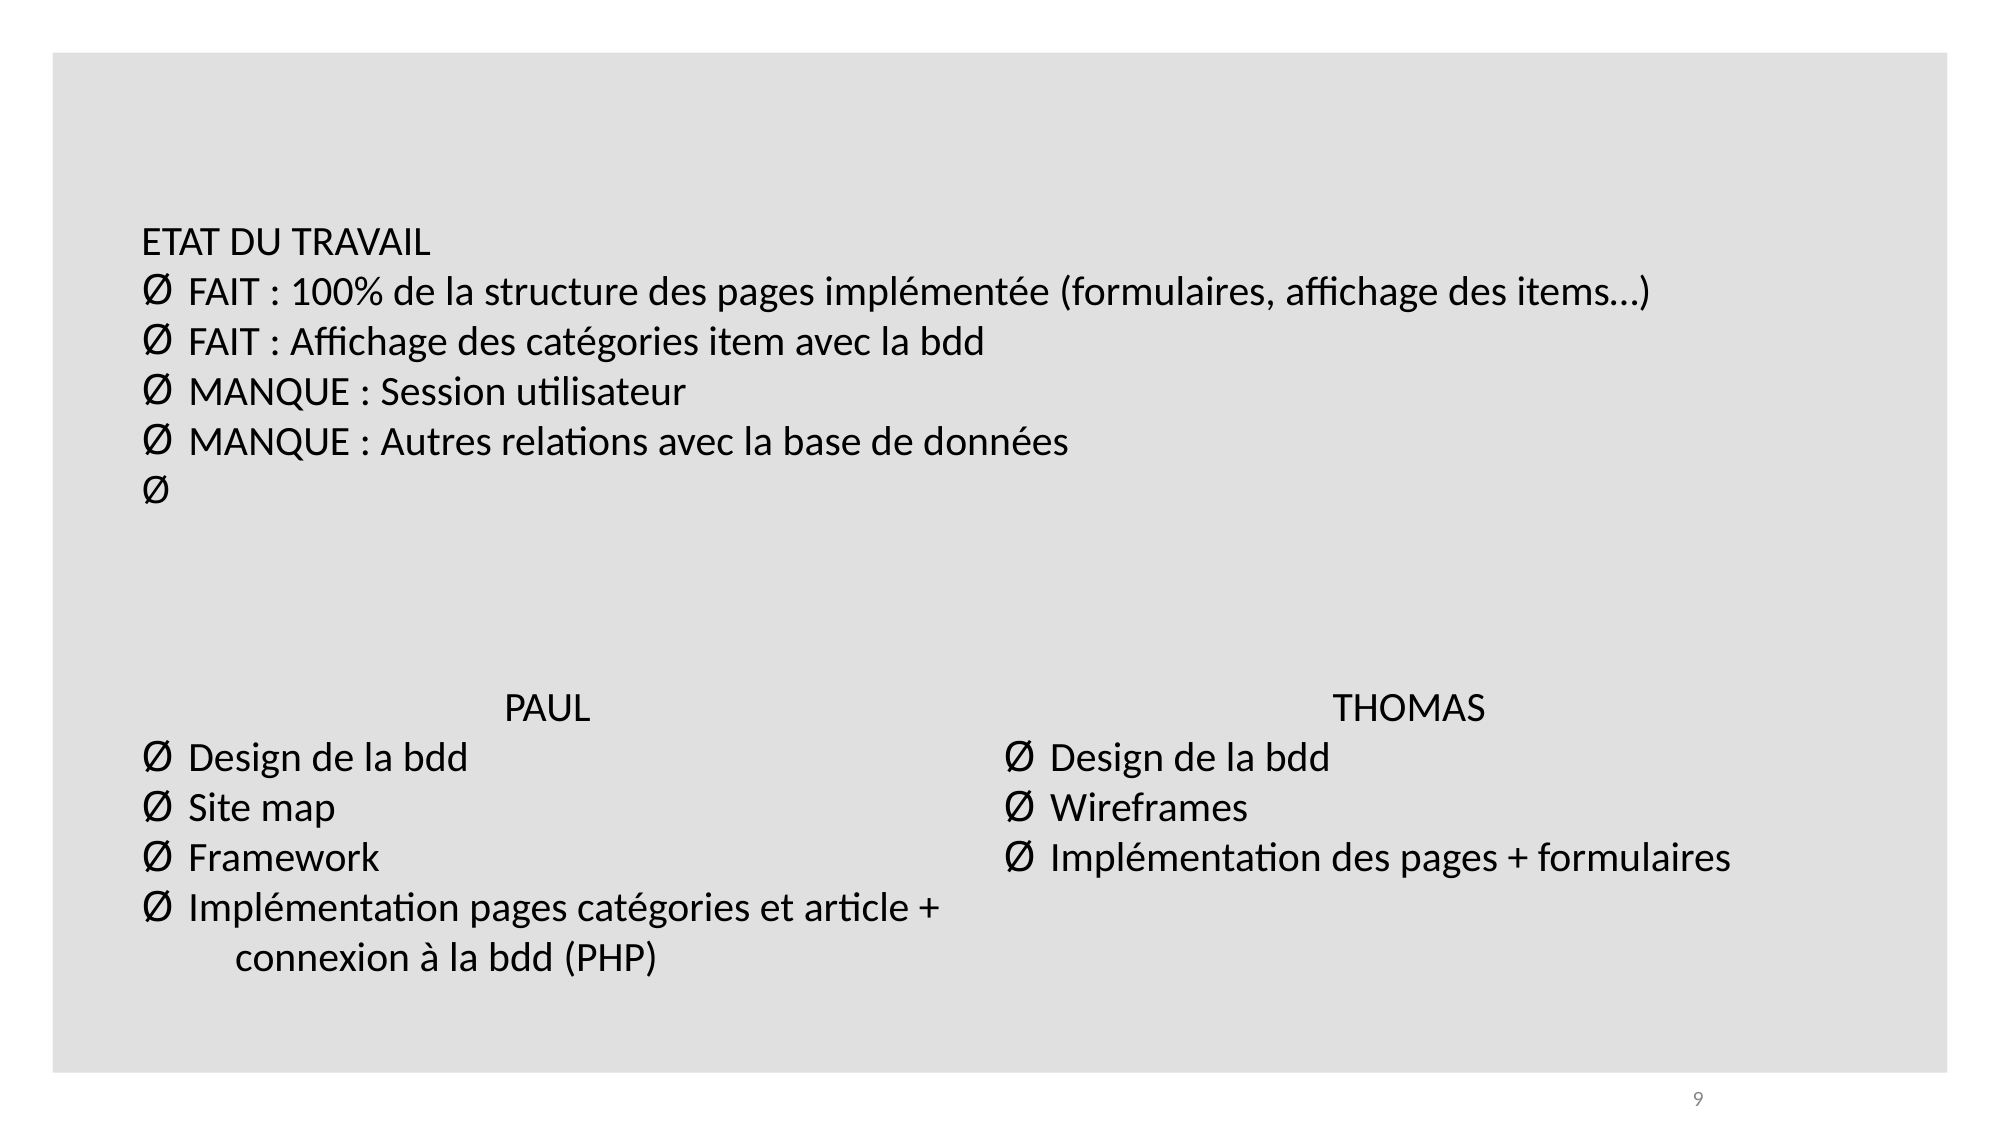

ETAT DU TRAVAIL
FAIT : 100% de la structure des pages implémentée (formulaires, affichage des items…)
FAIT : Affichage des catégories item avec la bdd
MANQUE : Session utilisateur
MANQUE : Autres relations avec la base de données
PAUL
Design de la bdd
Site map
Framework
Implémentation pages catégories et article + connexion à la bdd (PHP)
THOMAS
Design de la bdd
Wireframes
Implémentation des pages + formulaires